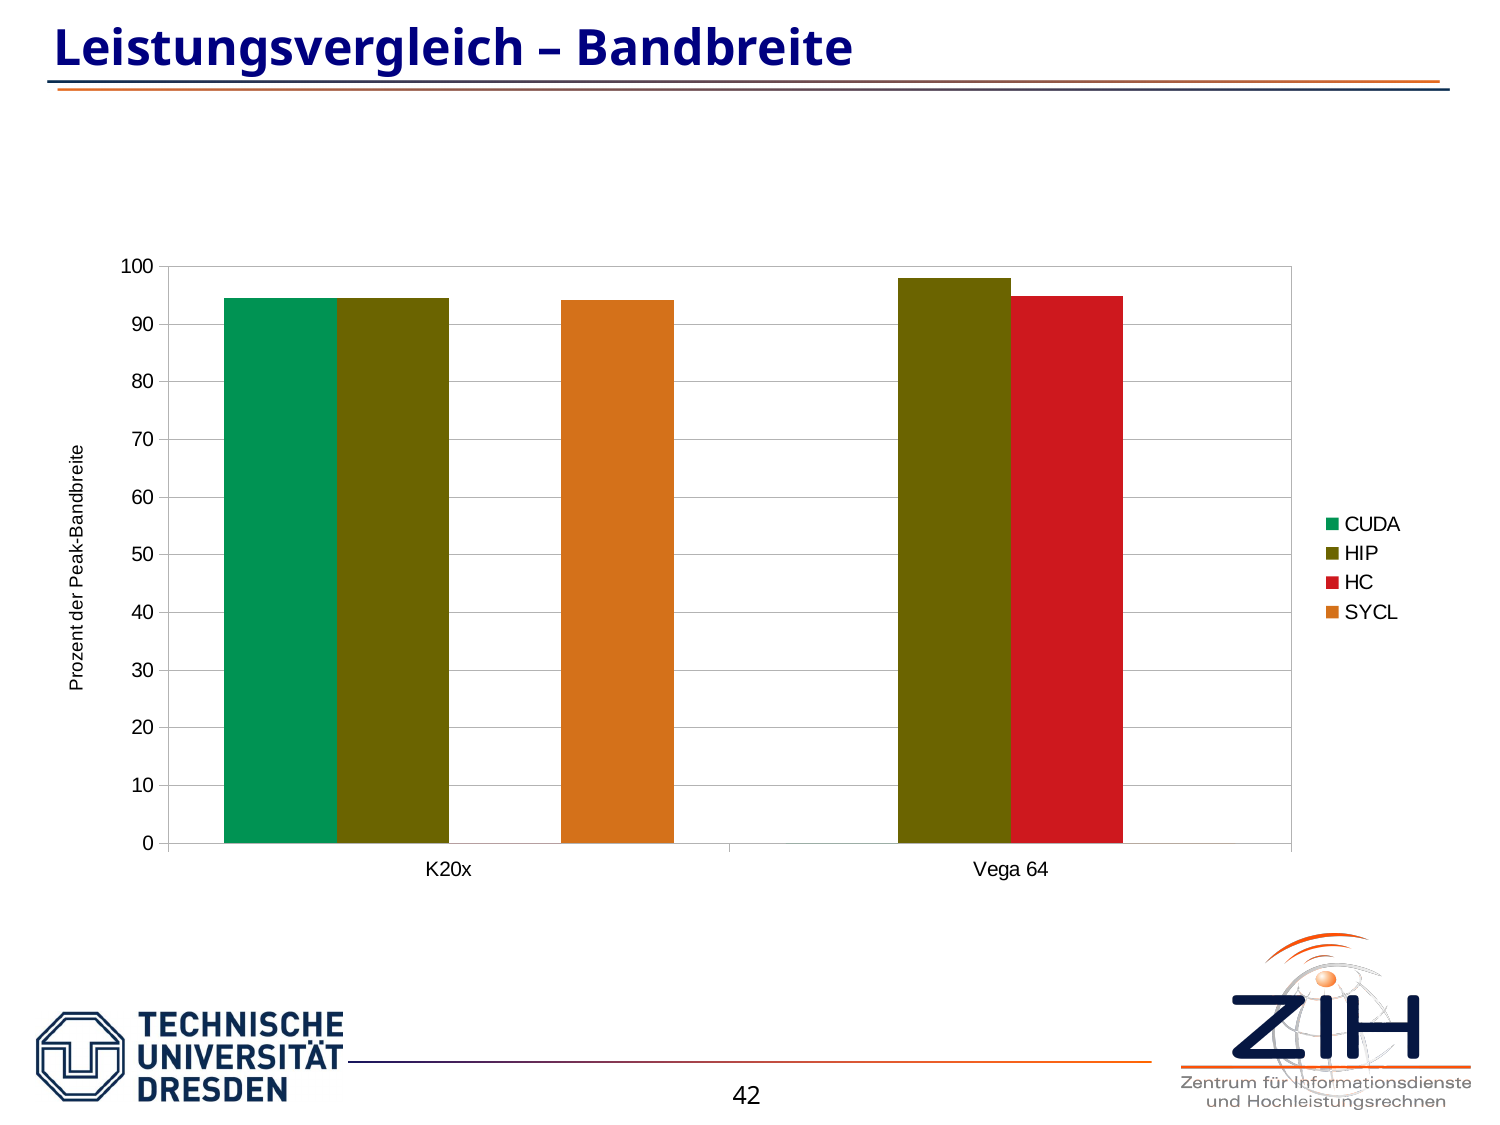

# Leistungsvergleich – Bandbreite
### Chart
| Category | CUDA | HIP | HC | SYCL |
|---|---|---|---|---|
| K20x | 94.47 | 94.46 | 0.0 | 94.24 |
| Vega 64 | 0.0 | 97.91 | 94.84 | 0.0 |42